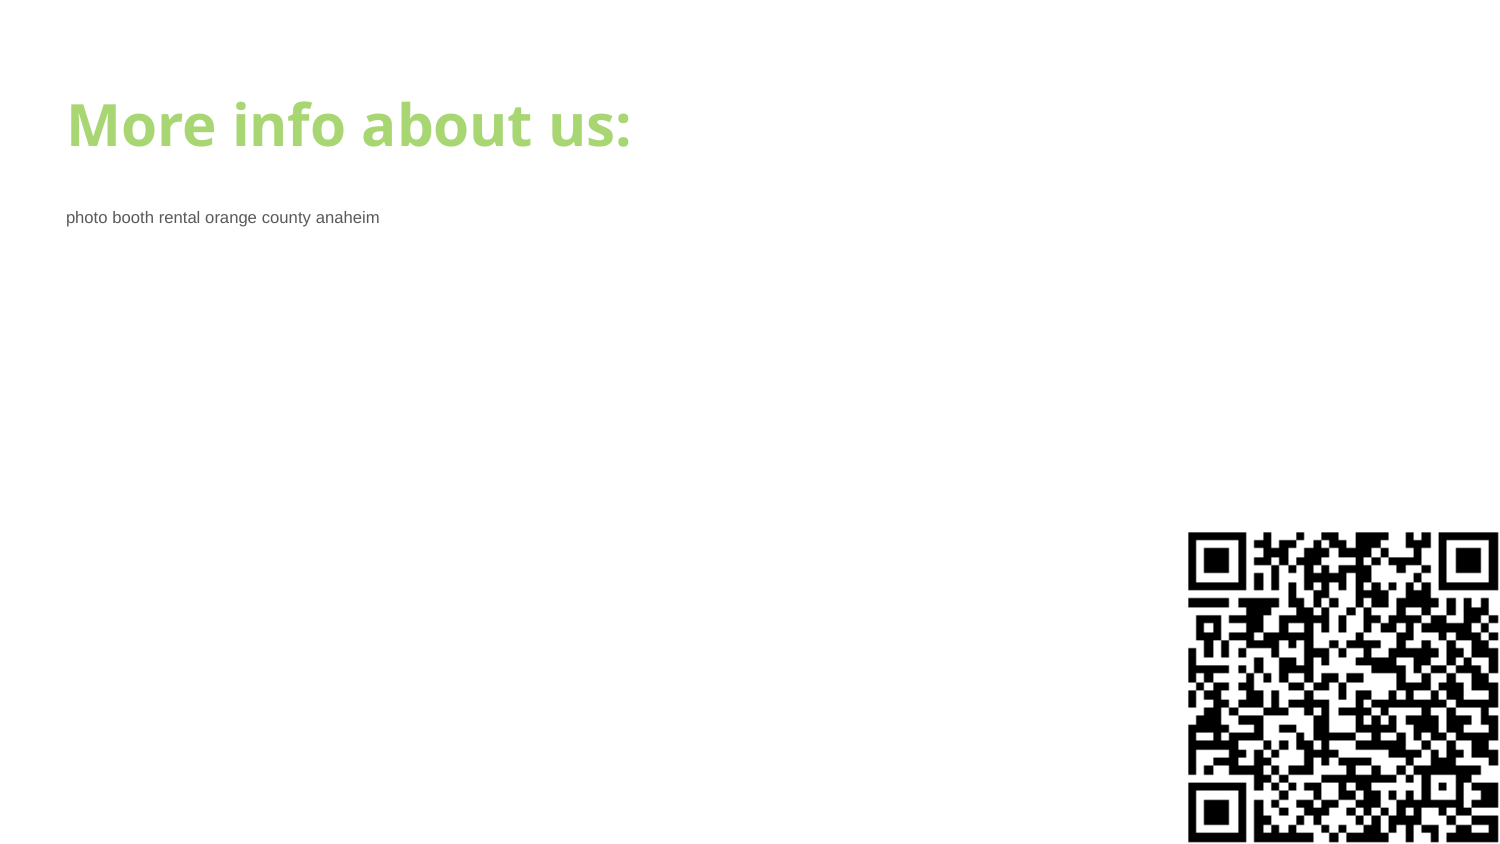

# More info about us:
photo booth rental orange county anaheim